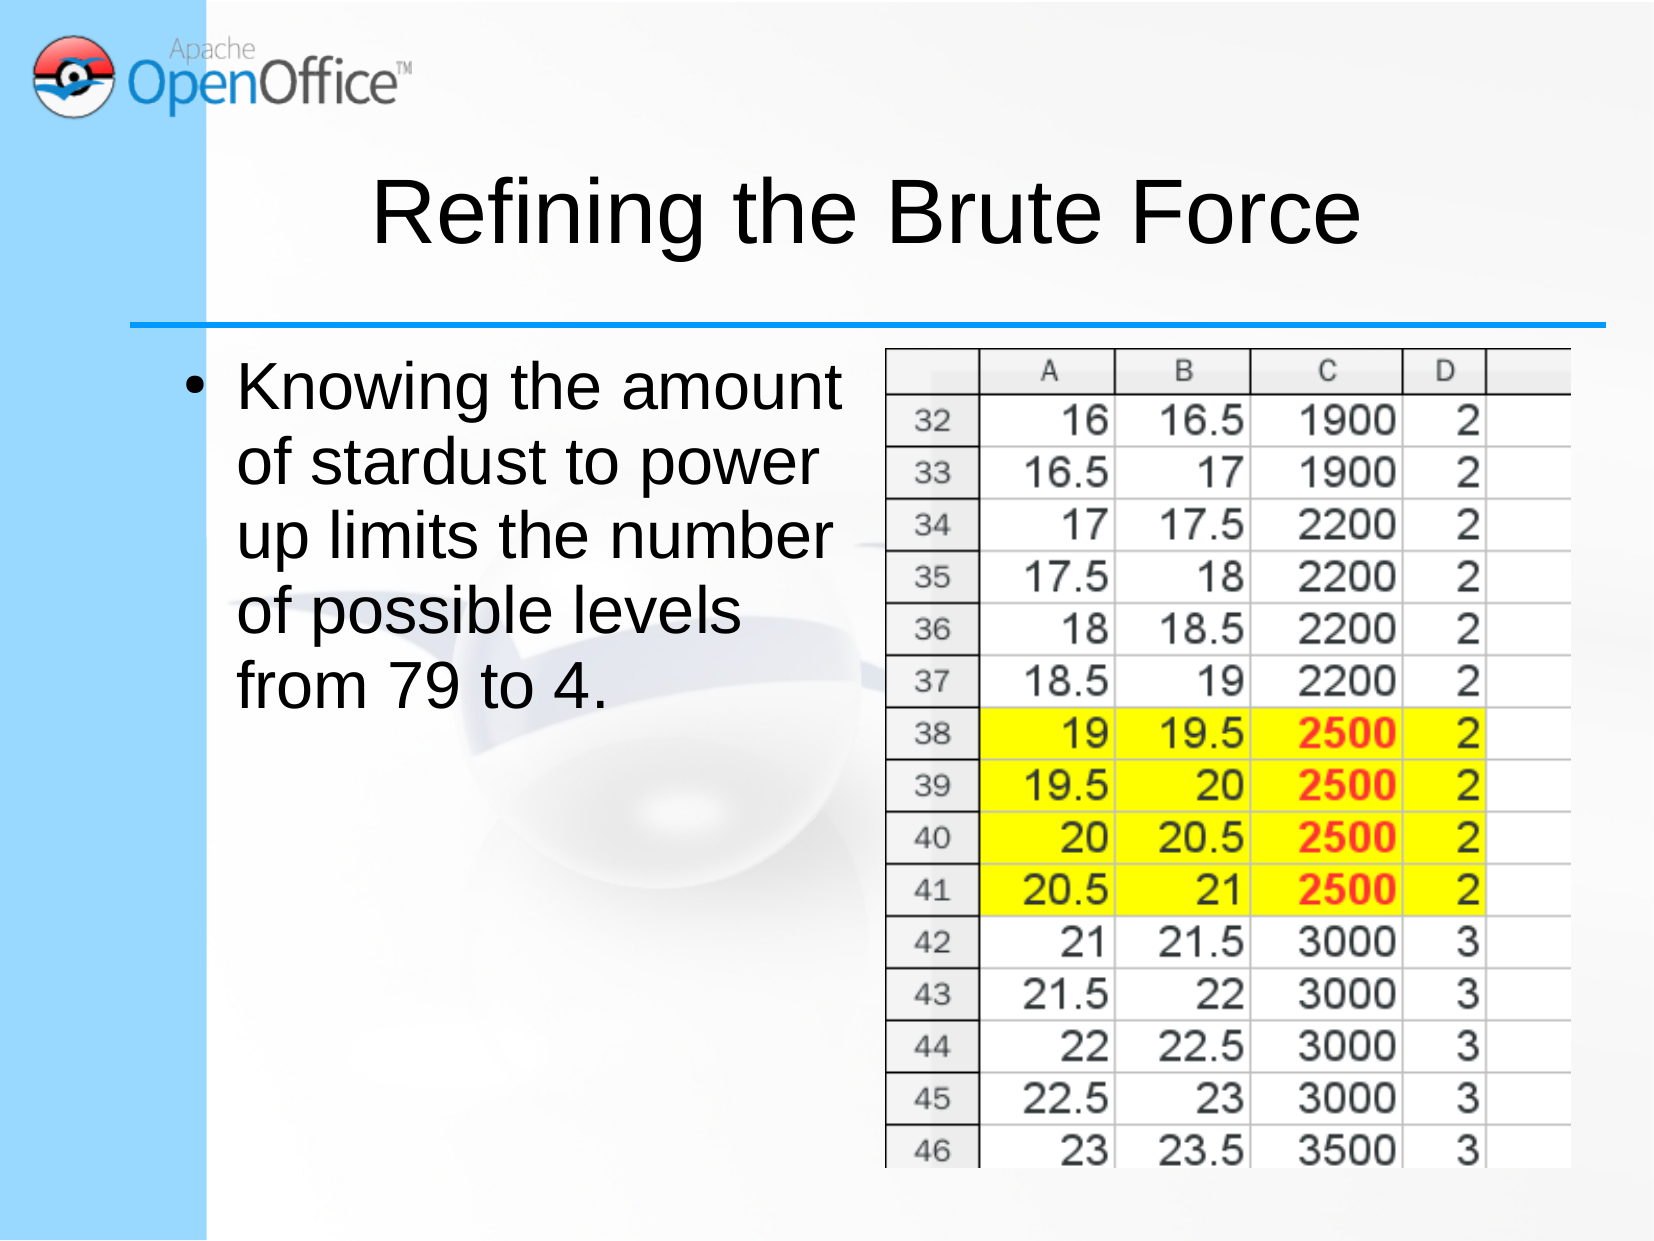

# Refining the Brute Force
Knowing the amount of stardust to power up limits the number of possible levels from 79 to 4.